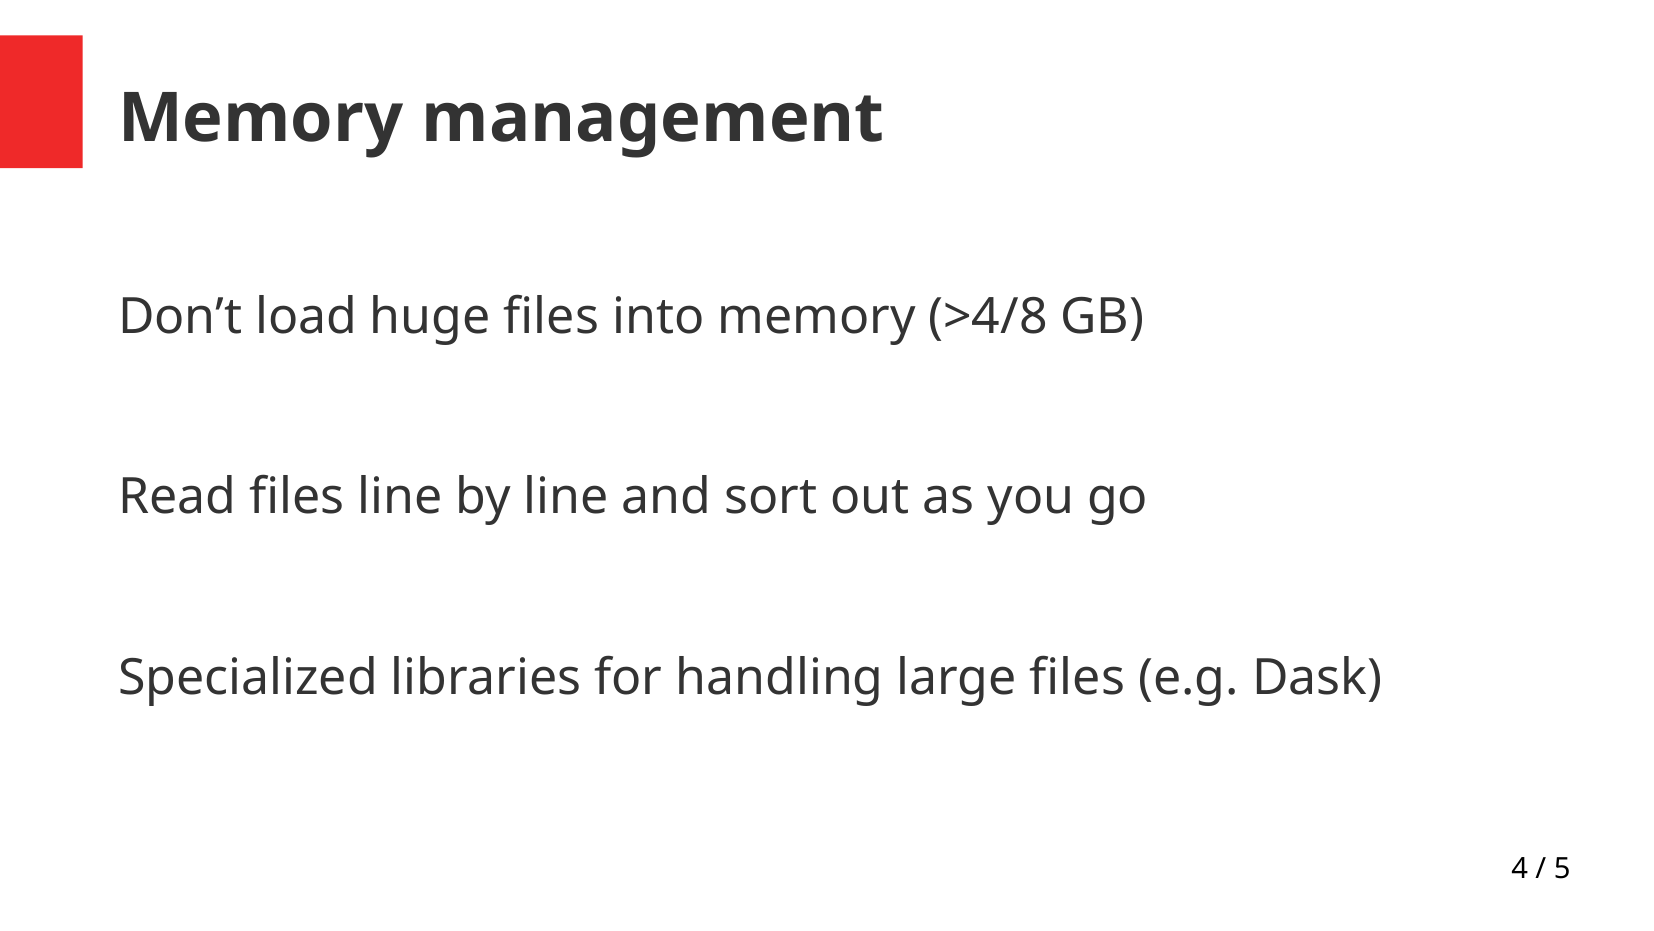

# Memory management
Don’t load huge files into memory (>4/8 GB)
Read files line by line and sort out as you go
Specialized libraries for handling large files (e.g. Dask)
4